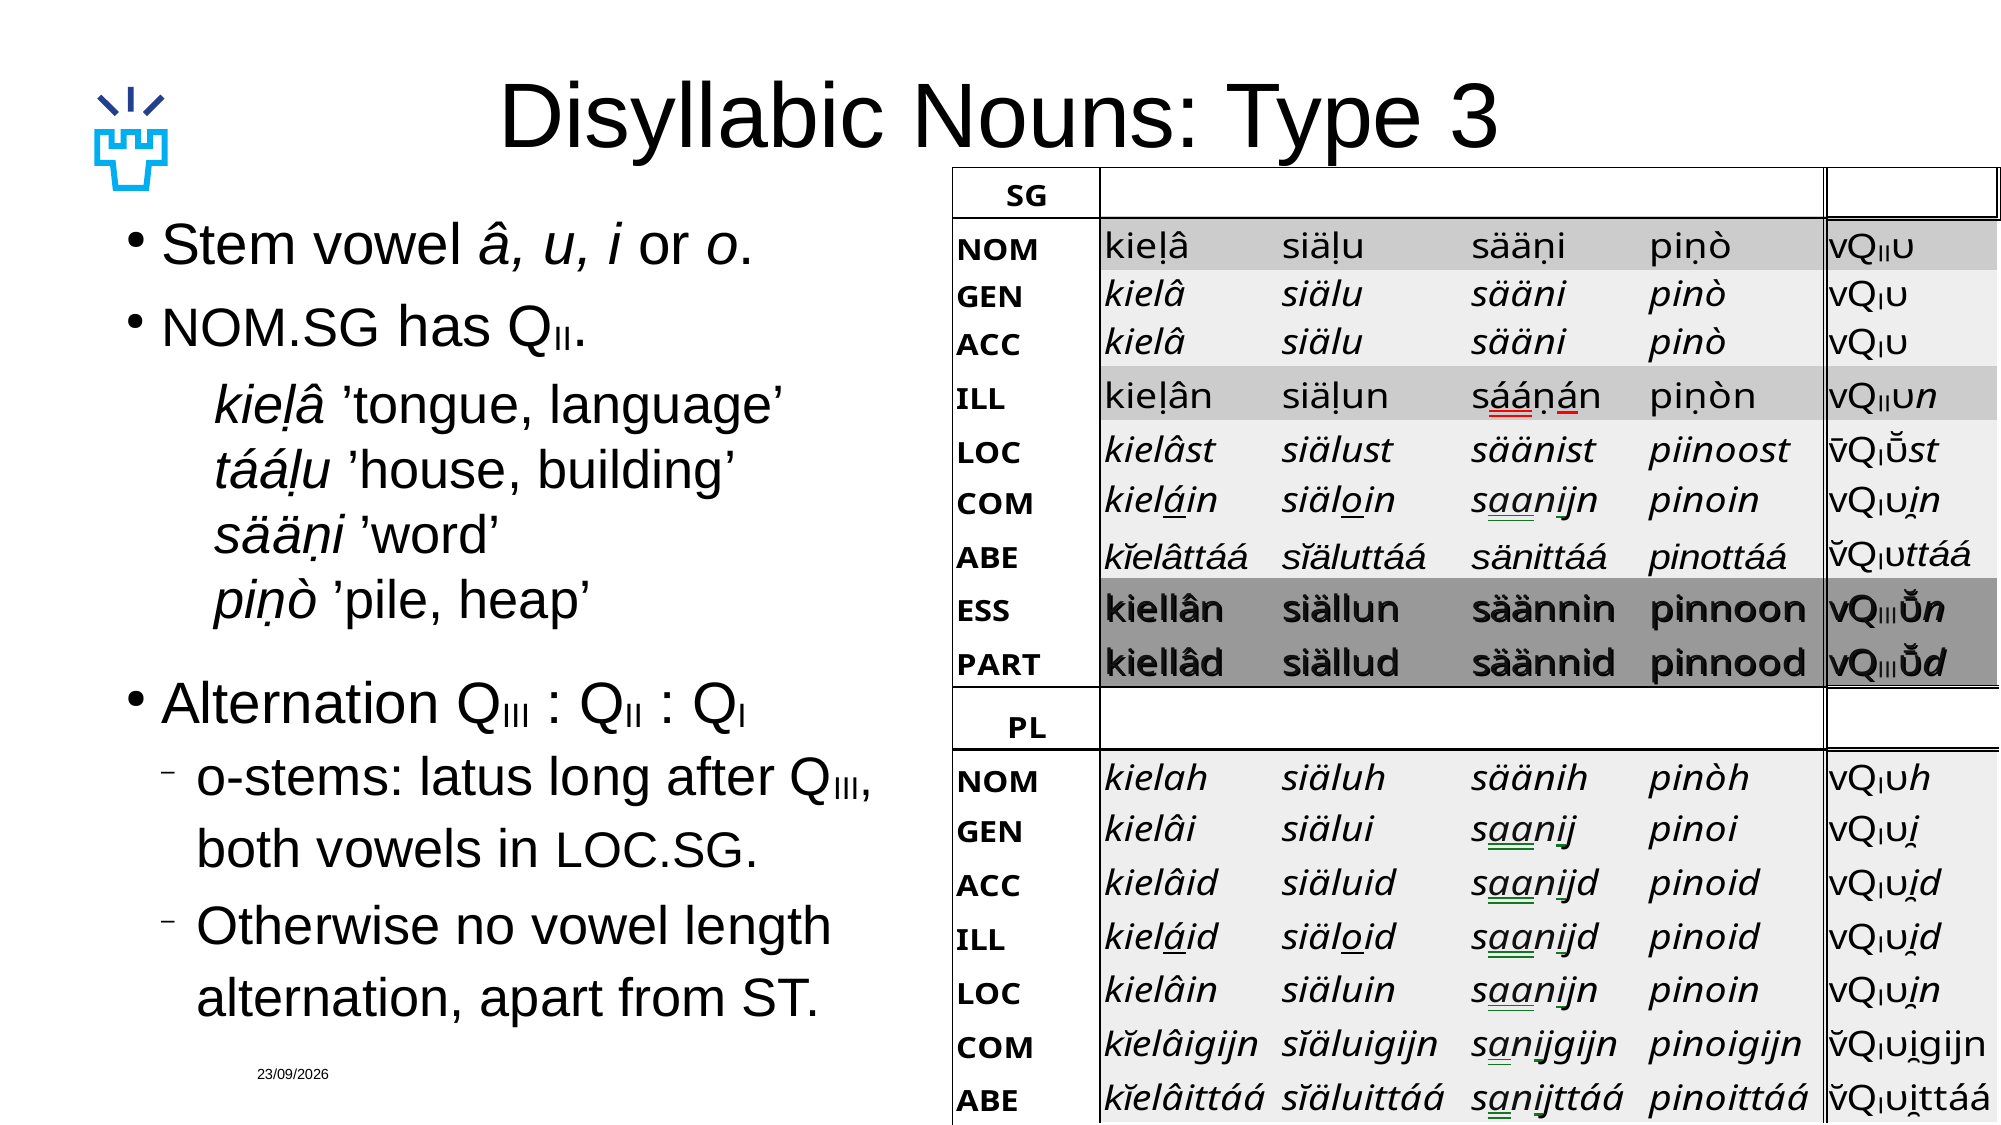

Disyllabic Nouns: Type 3
# Stem vowel â, u, i or o.
NOM.SG has QII.
 	 kieḷâ ’tongue, language’
 	 tááḷu ’house, building’
 	 sääṇi ’word’
	 piṇò ’pile, heap’
Alternation QIII : QII : QI
o-stems: latus long after QIII, both vowels in LOC.SG.
Otherwise no vowel length
alternation, apart from ST.
https://github.com/tkoukkar/anaraskiela/blob/master/Koukkari_Tuomas-CIFUXIII-oovdanpyehtim.pdf